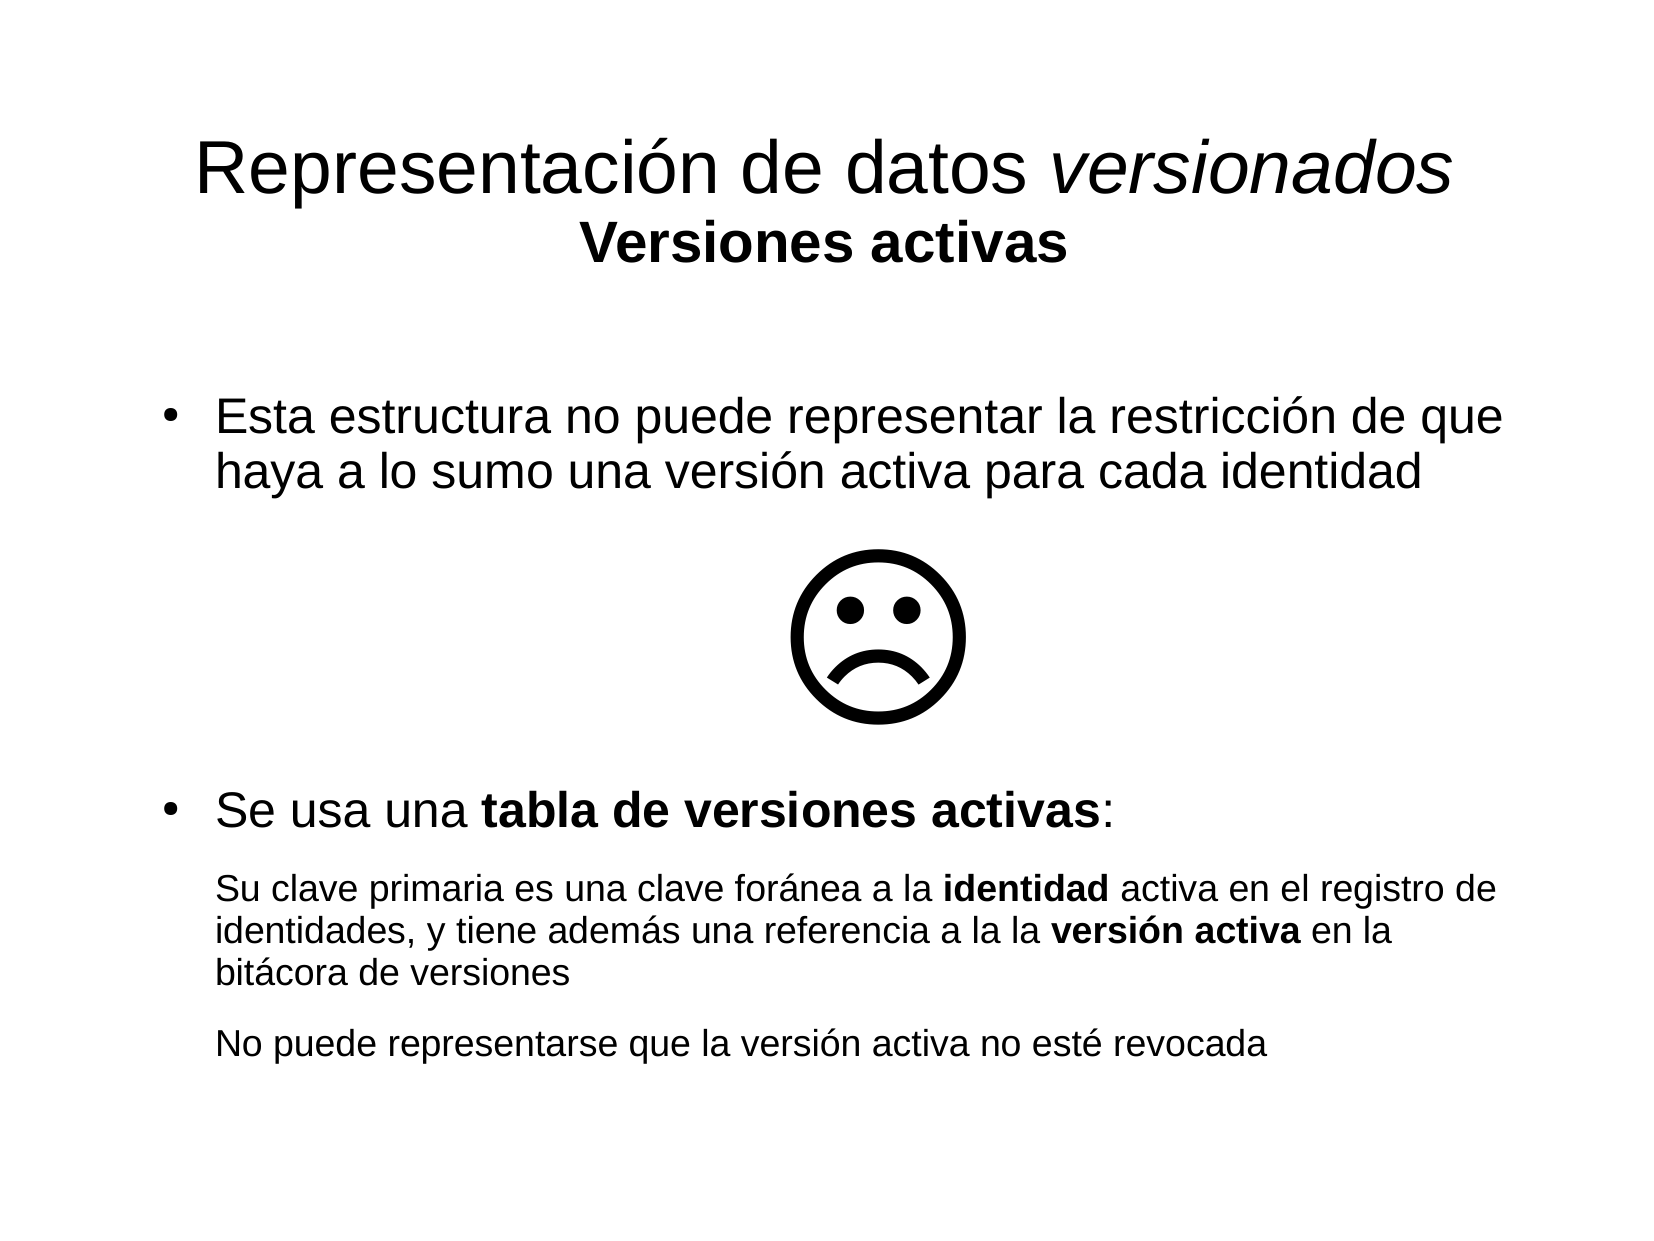

# Representación de datos versionados Versiones activas
Esta estructura no puede representar la restricción de que haya a lo sumo una versión activa para cada identidad
☹
Se usa una tabla de versiones activas:
Su clave primaria es una clave foránea a la identidad activa en el registro de identidades, y tiene además una referencia a la la versión activa en la bitácora de versiones
No puede representarse que la versión activa no esté revocada